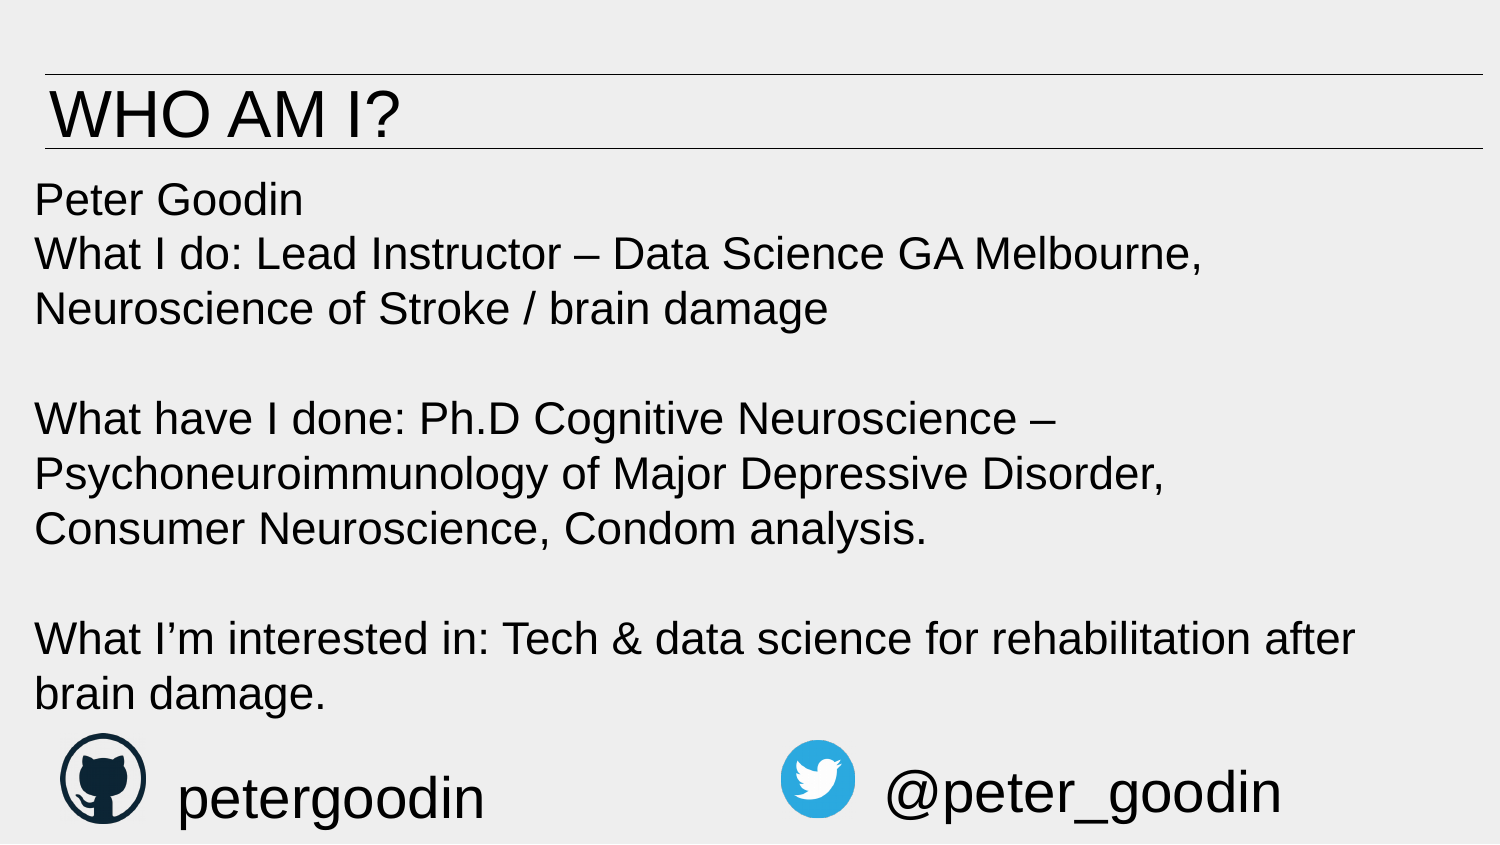

WHO AM I?
Peter Goodin
What I do: Lead Instructor – Data Science GA Melbourne,
Neuroscience of Stroke / brain damage
What have I done: Ph.D Cognitive Neuroscience –
Psychoneuroimmunology of Major Depressive Disorder,
Consumer Neuroscience, Condom analysis.
What I’m interested in: Tech & data science for rehabilitation after
brain damage.
@peter_goodin
petergoodin